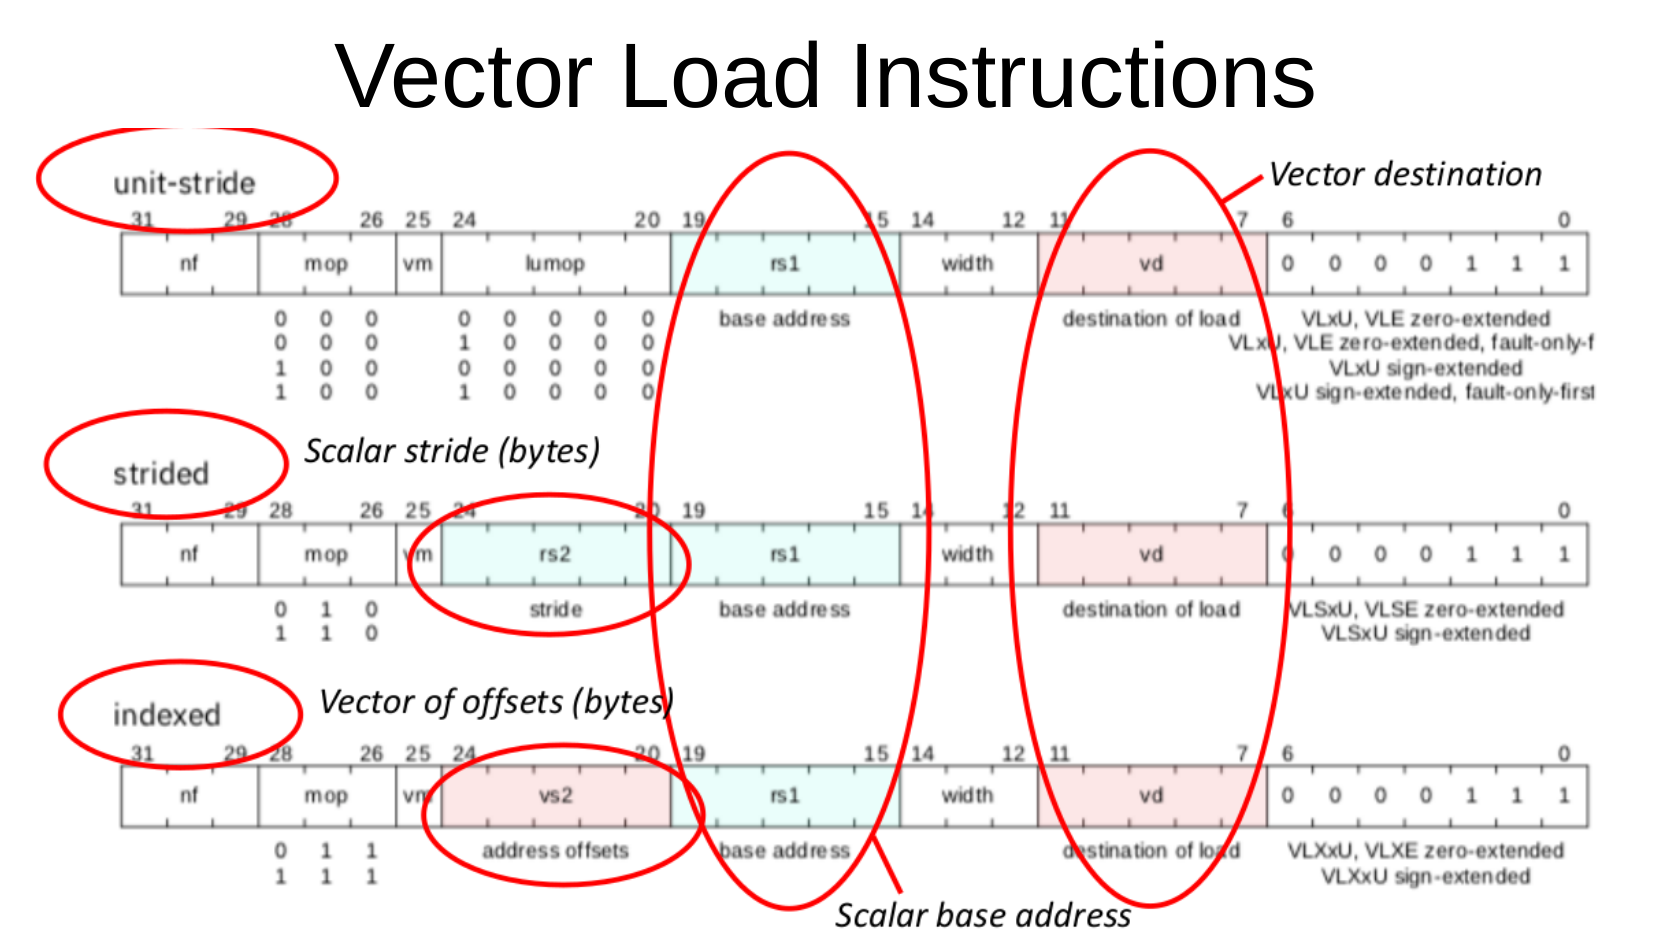

# Vector Load Instructions
Move values between vector registers and memory